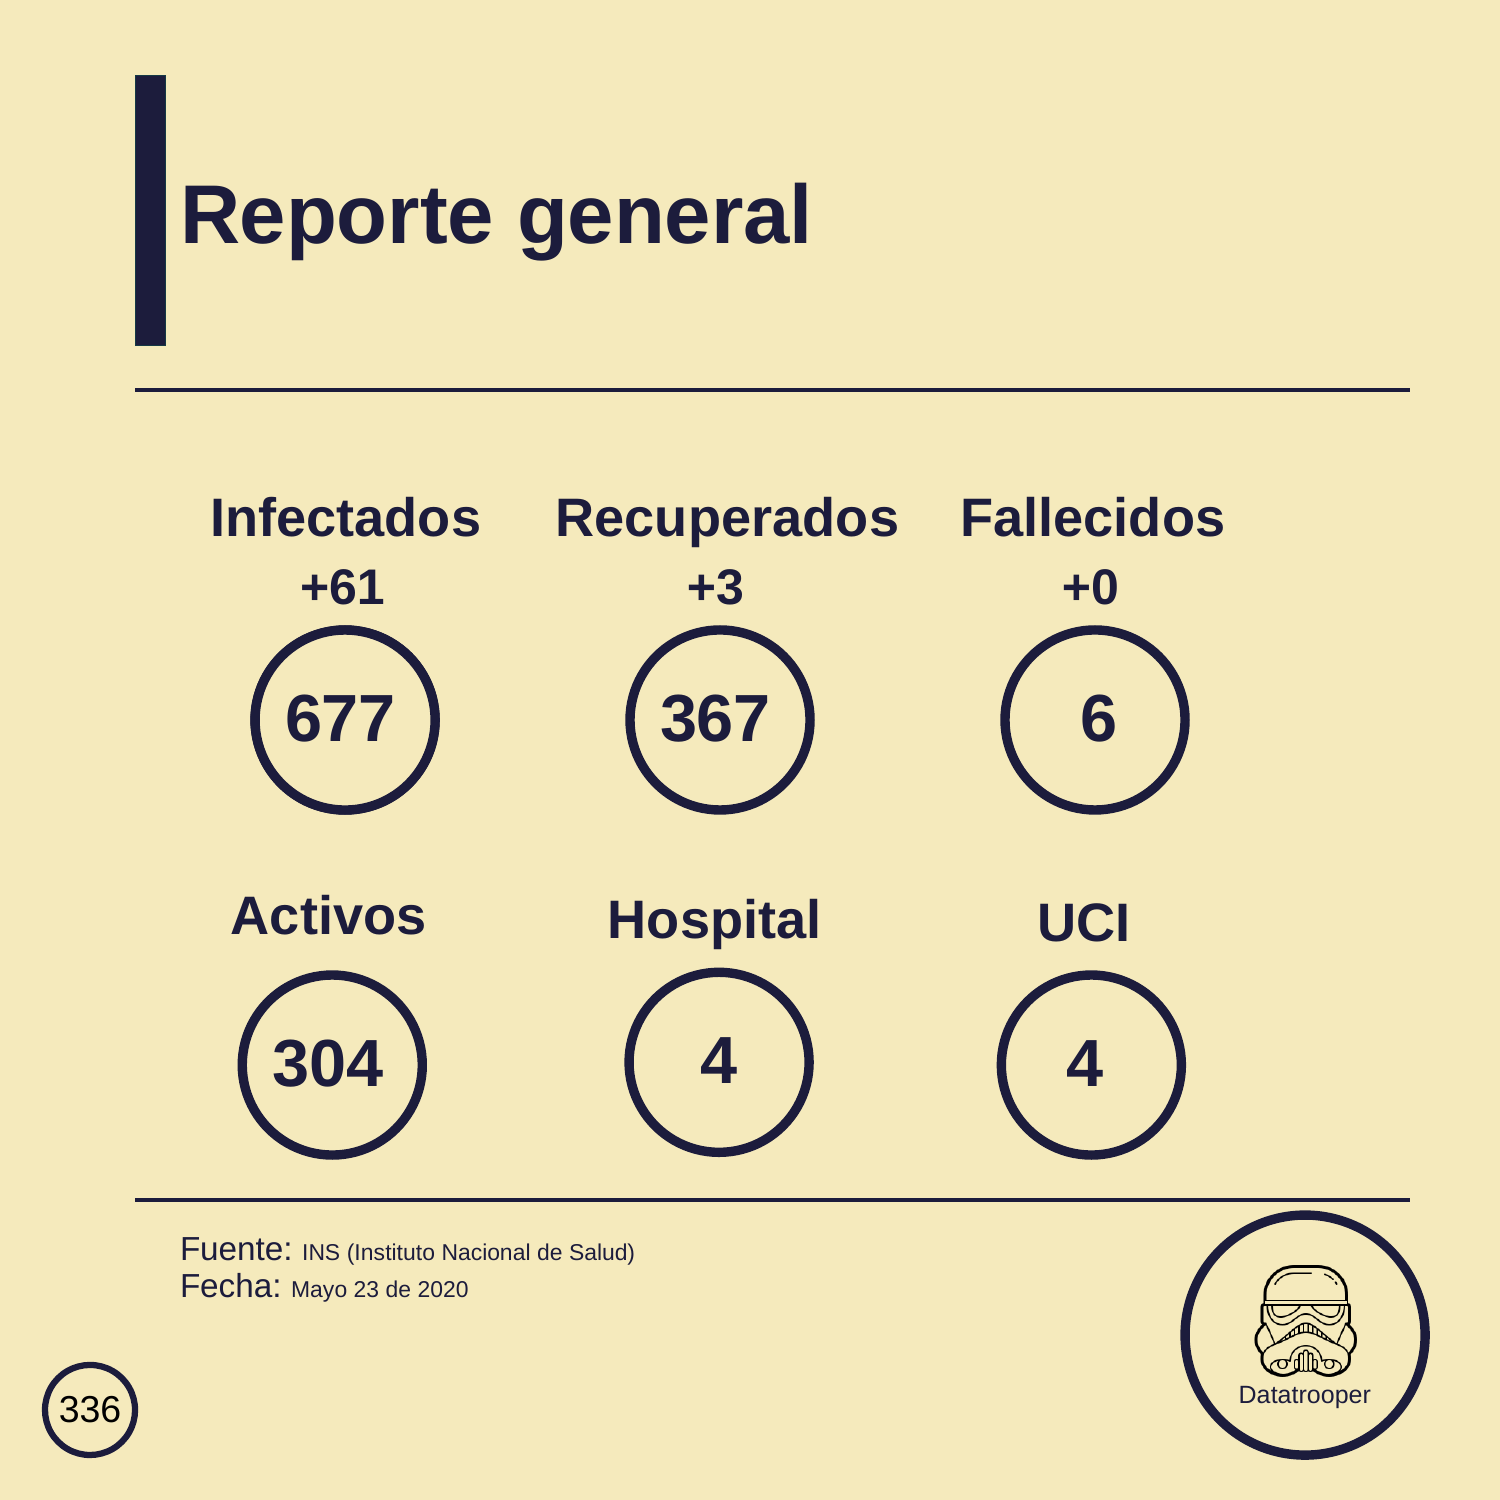

# Reporte general
Recuperados
Infectados
Fallecidos
+61
+3
+0
616
367
6
677
Activos
Hospital
UCI
4
304
4
Fuente: INS (Instituto Nacional de Salud)
Fecha: Mayo 23 de 2020
336
Datatrooper